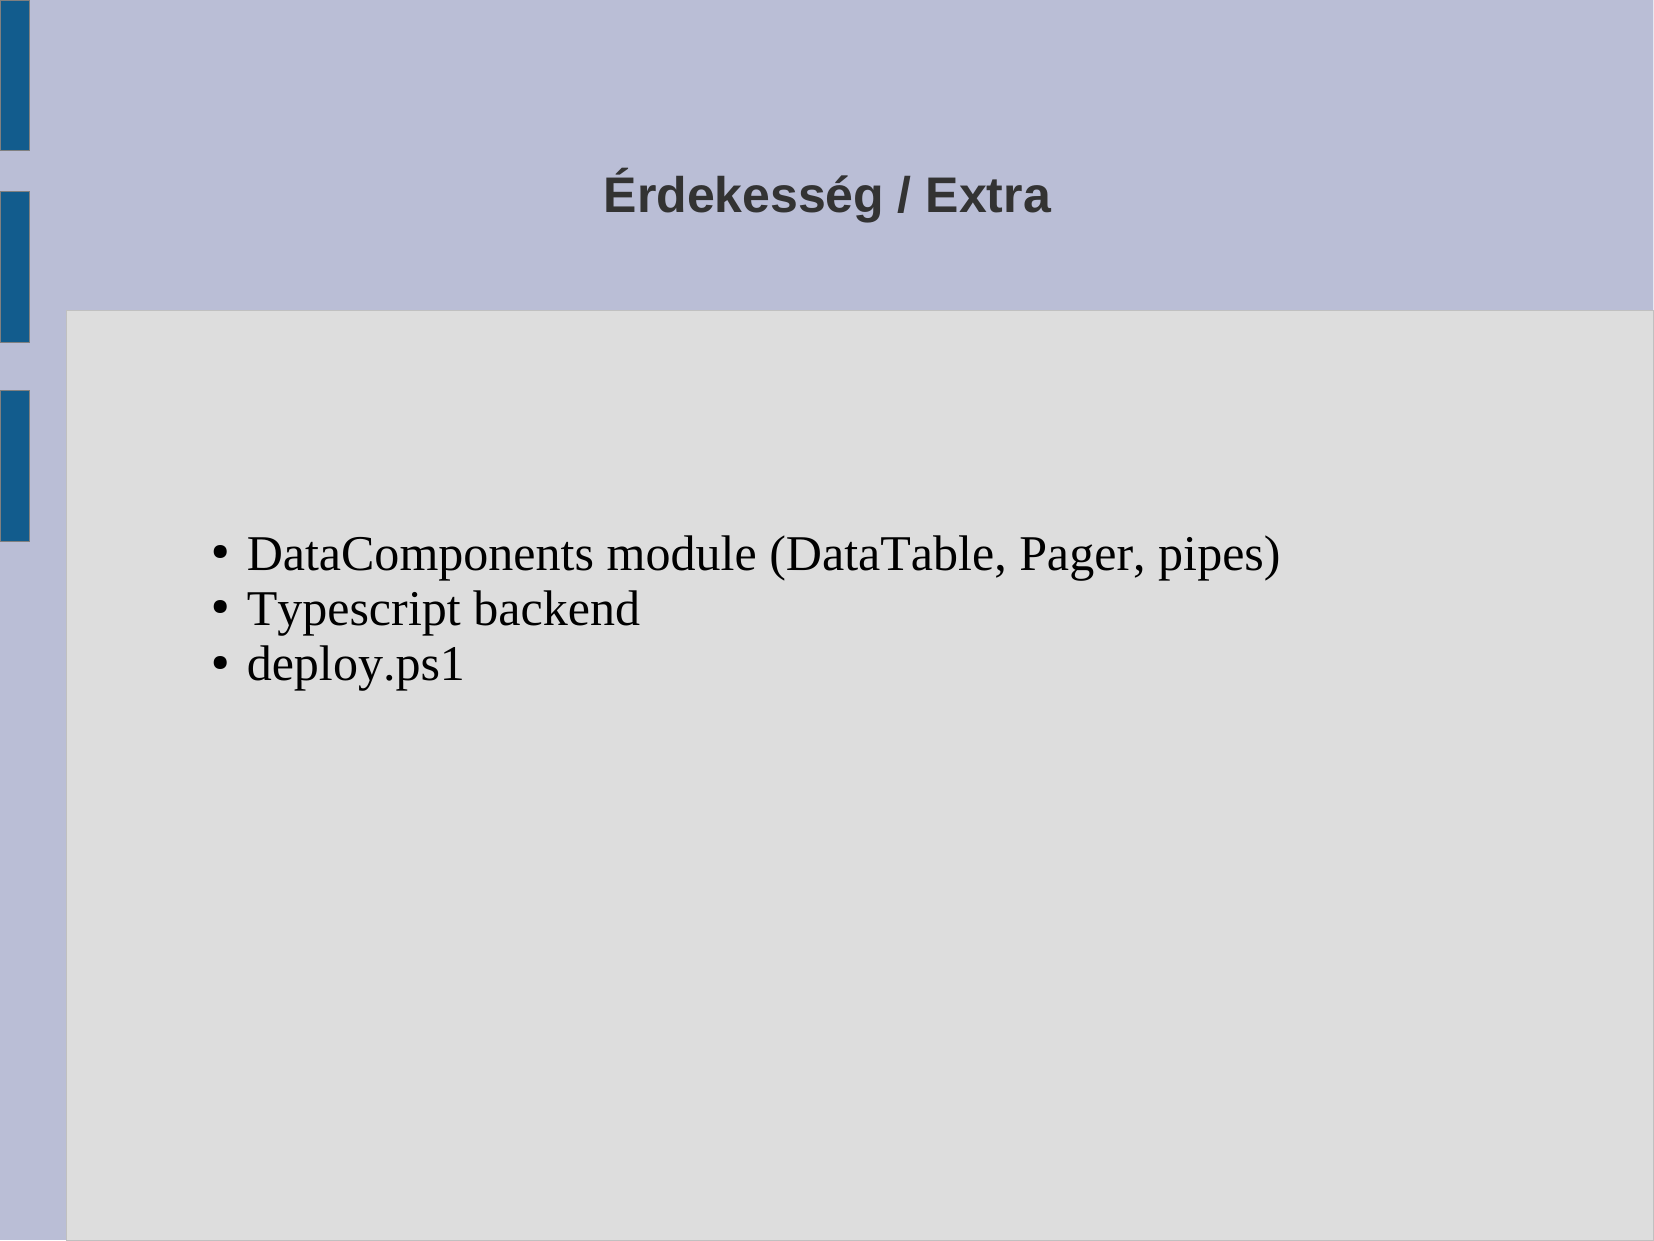

# Érdekesség / Extra
DataComponents module (DataTable, Pager, pipes)
Typescript backend
deploy.ps1